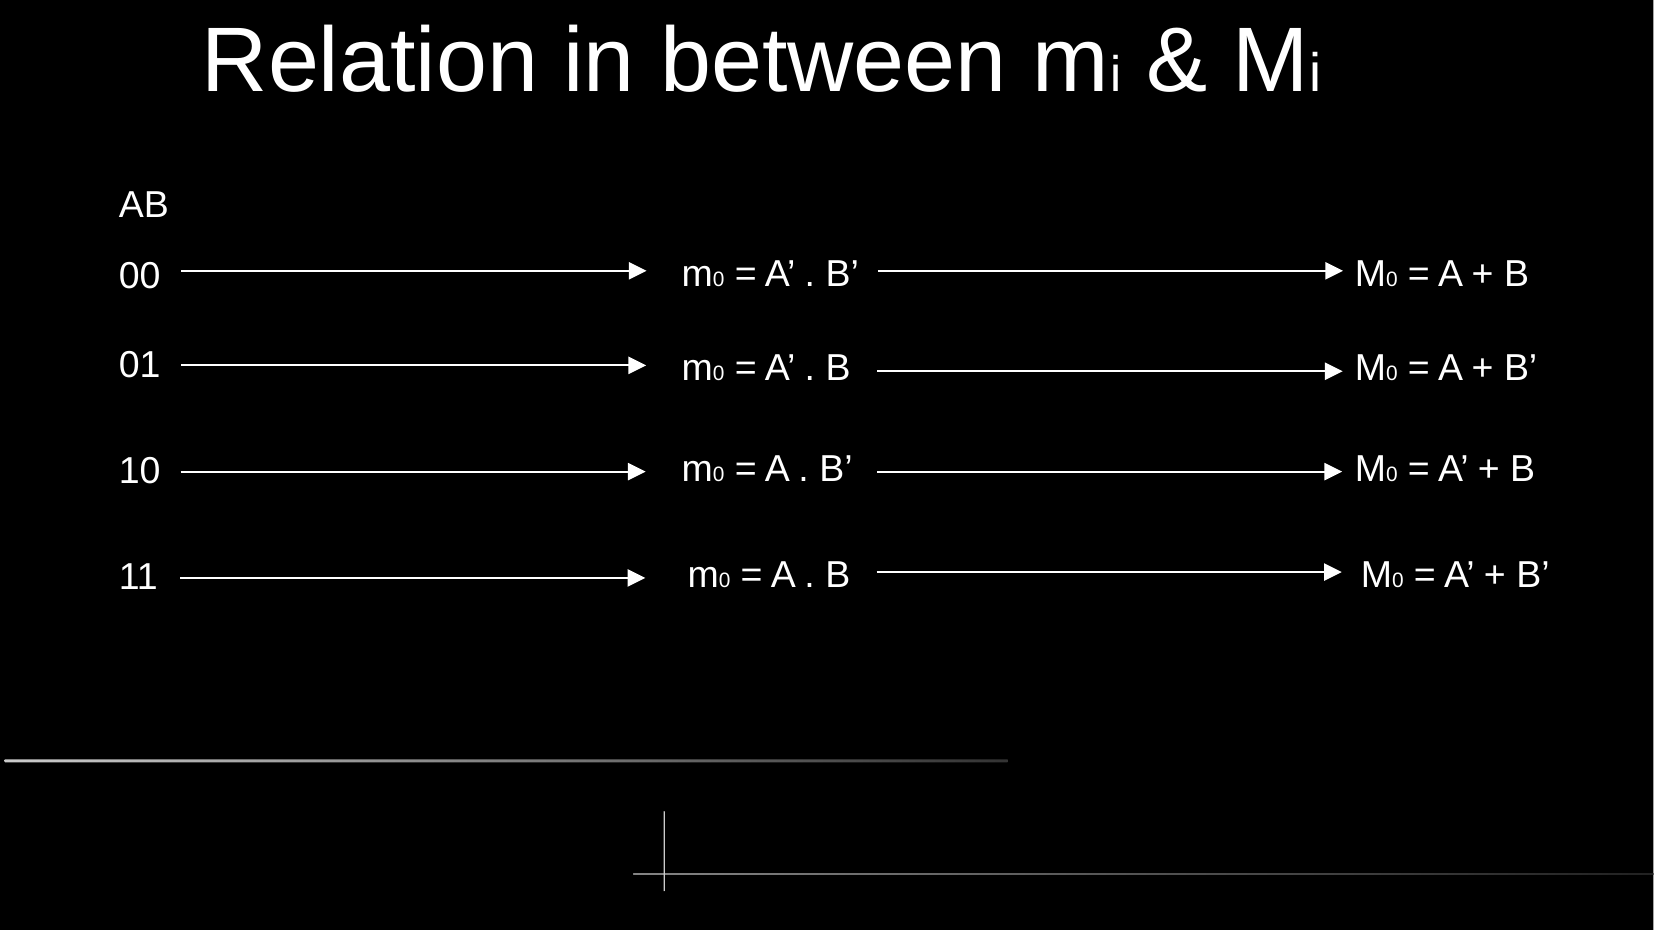

# Relation in between mi & Mi
AB
m0 = A’ . B’
M0 = A + B
00
01
m0 = A’ . B
M0 = A + B’
m0 = A . B’
M0 = A’ + B
10
m0 = A . B
M0 = A’ + B’
11